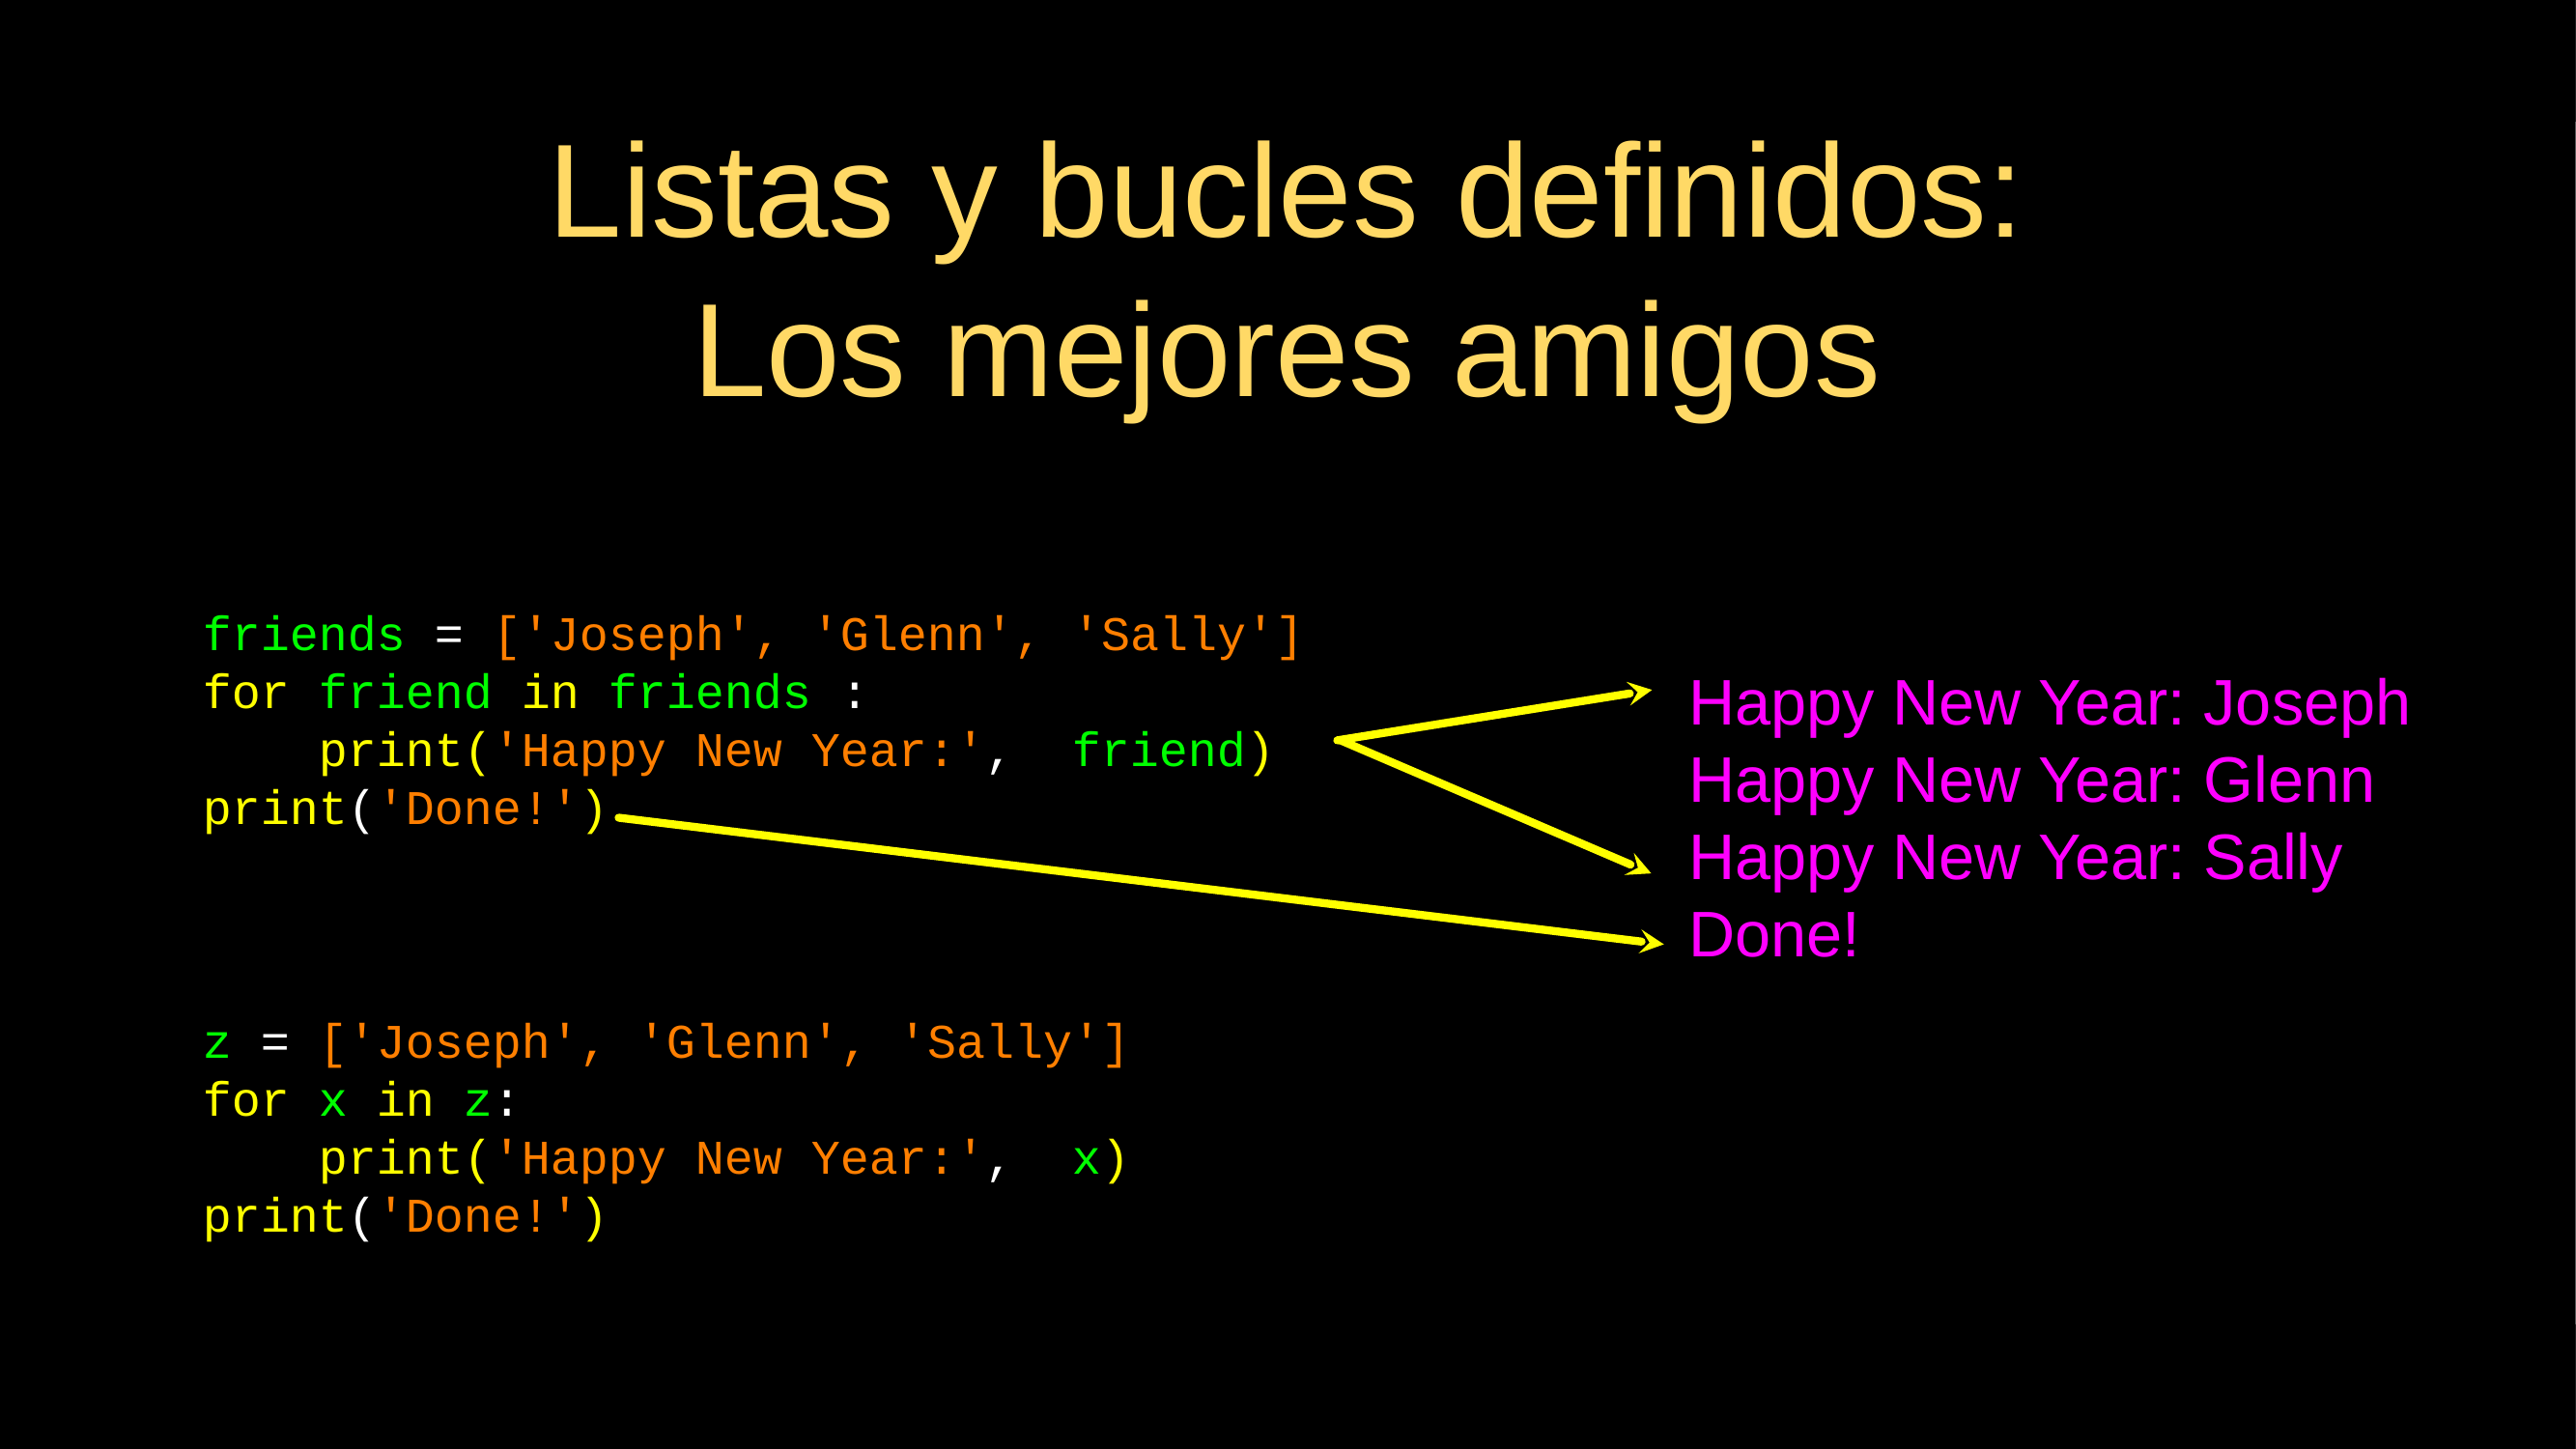

# Listas y bucles definidos: Los mejores amigos
friends = ['Joseph', 'Glenn', 'Sally']
for friend in friends :
 print('Happy New Year:', friend)
print('Done!')
Happy New Year: Joseph
Happy New Year: Glenn
Happy New Year: Sally
Done!
z = ['Joseph', 'Glenn', 'Sally']
for x in z:
 print('Happy New Year:', x)
print('Done!')